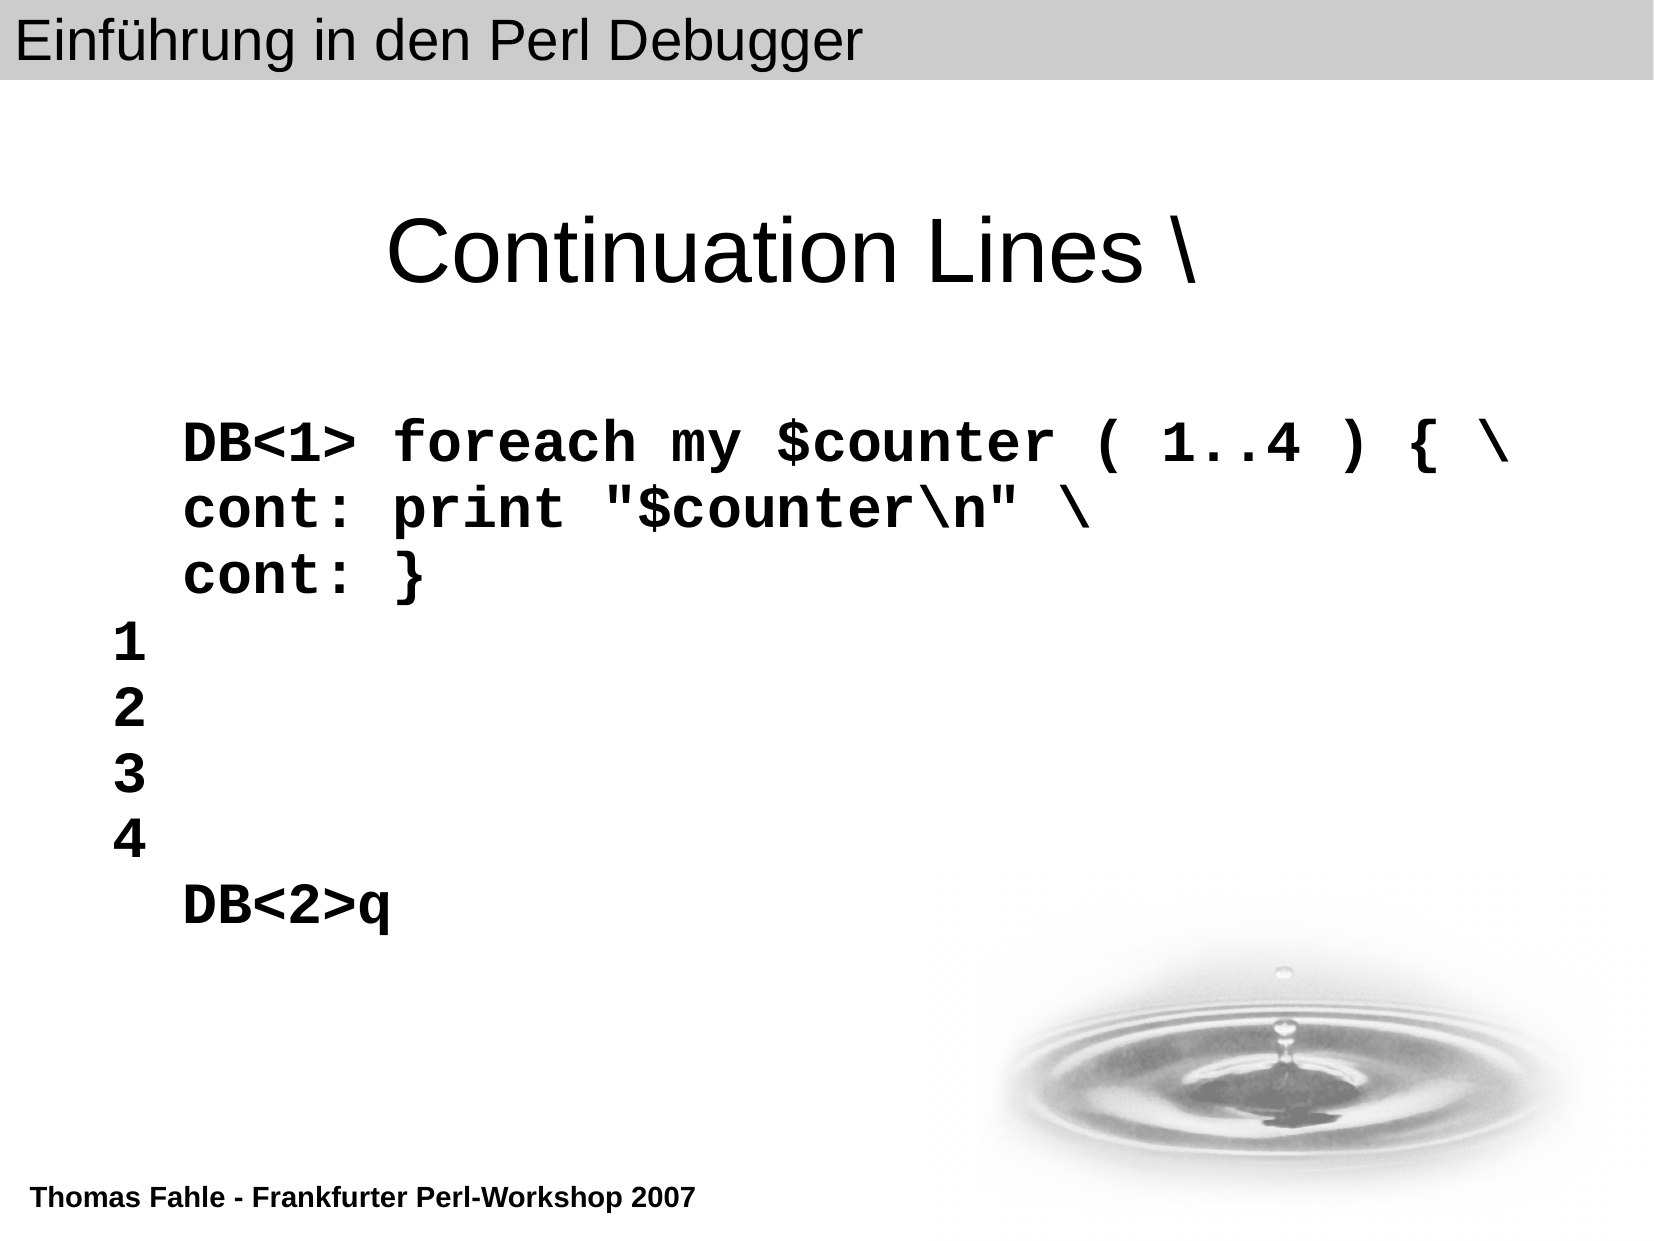

# Continuation Lines \
 DB<1> foreach my $counter ( 1..4 ) { \
 cont: print "$counter\n" \
 cont: }
1
2
3
4
 DB<2>q